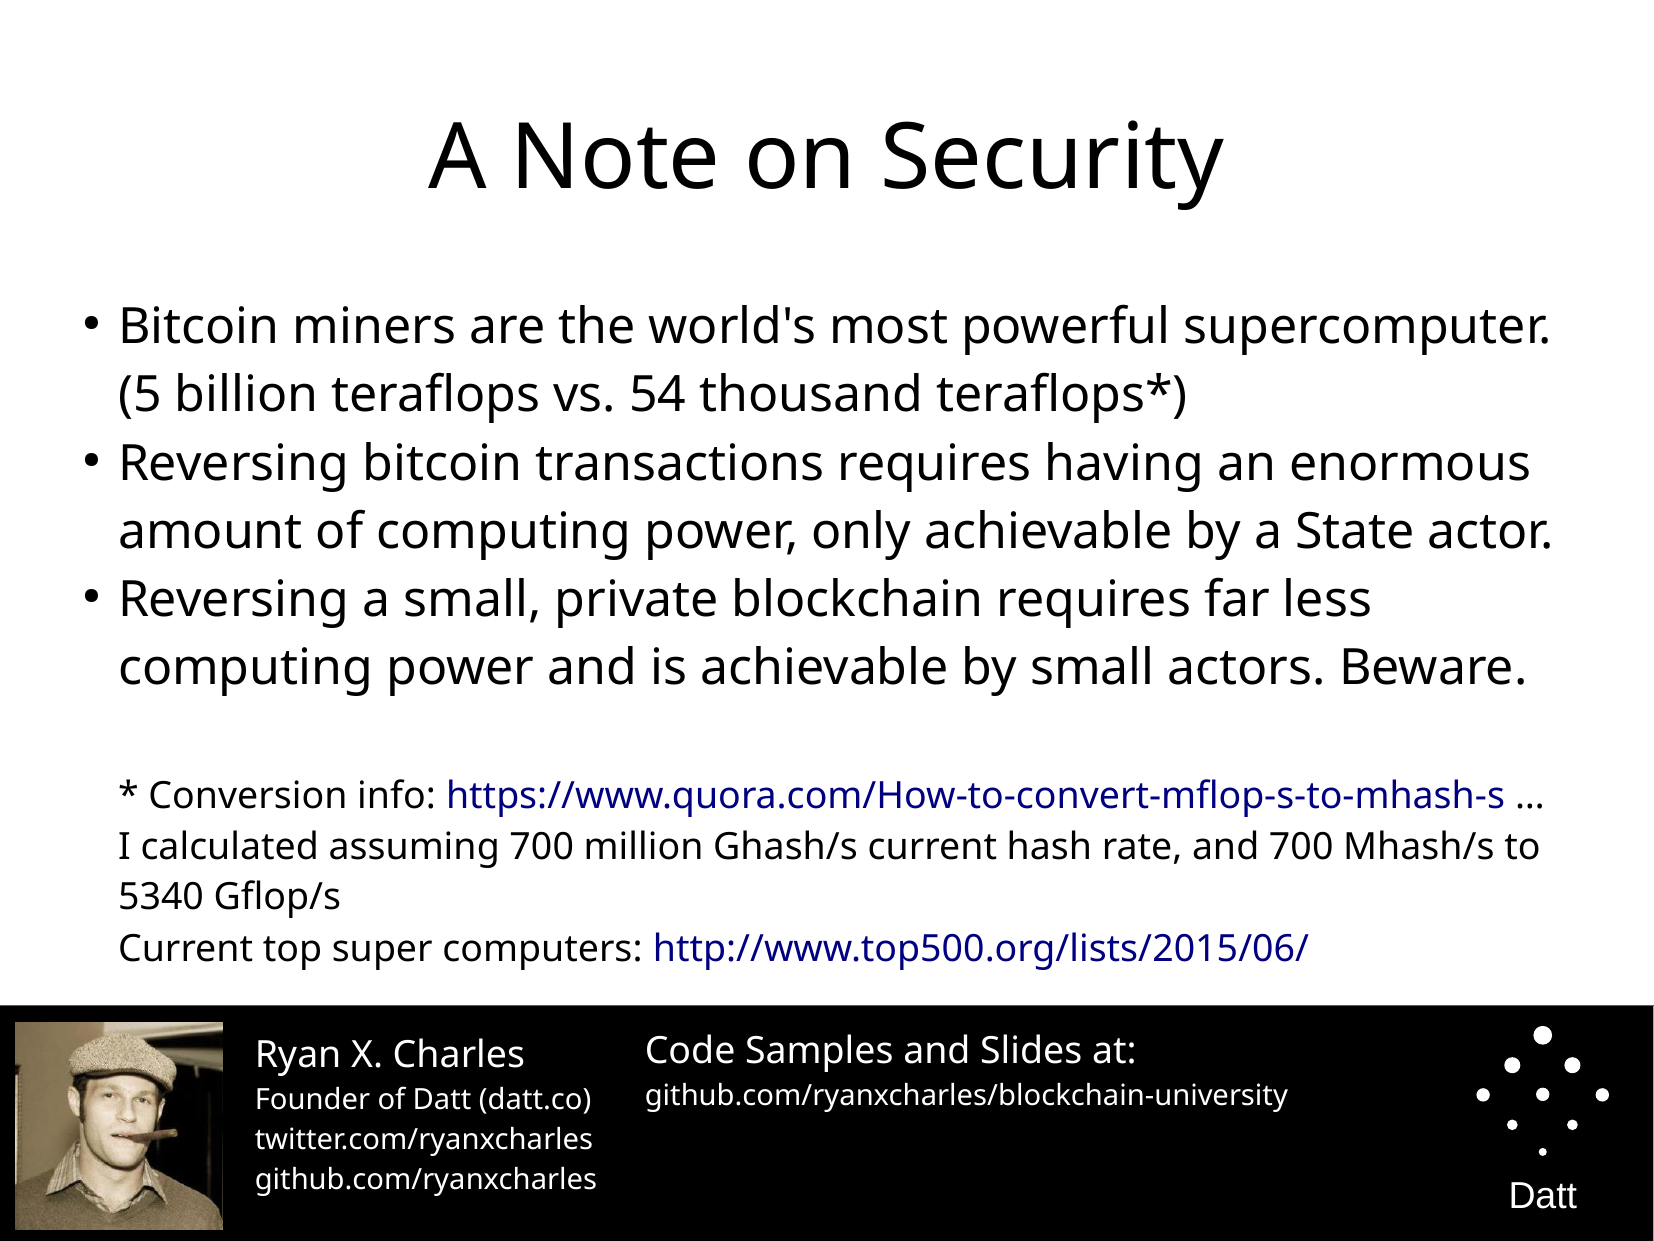

# A Note on Security
Bitcoin miners are the world's most powerful supercomputer. (5 billion teraflops vs. 54 thousand teraflops*)
Reversing bitcoin transactions requires having an enormous amount of computing power, only achievable by a State actor.
Reversing a small, private blockchain requires far less computing power and is achievable by small actors. Beware.
* Conversion info: https://www.quora.com/How-to-convert-mflop-s-to-mhash-s … I calculated assuming 700 million Ghash/s current hash rate, and 700 Mhash/s to 5340 Gflop/s
Current top super computers: http://www.top500.org/lists/2015/06/
Code Samples and Slides at:
github.com/ryanxcharles/blockchain-university
Ryan X. Charles
Founder of Datt (datt.co)
twitter.com/ryanxcharles
github.com/ryanxcharles
Datt